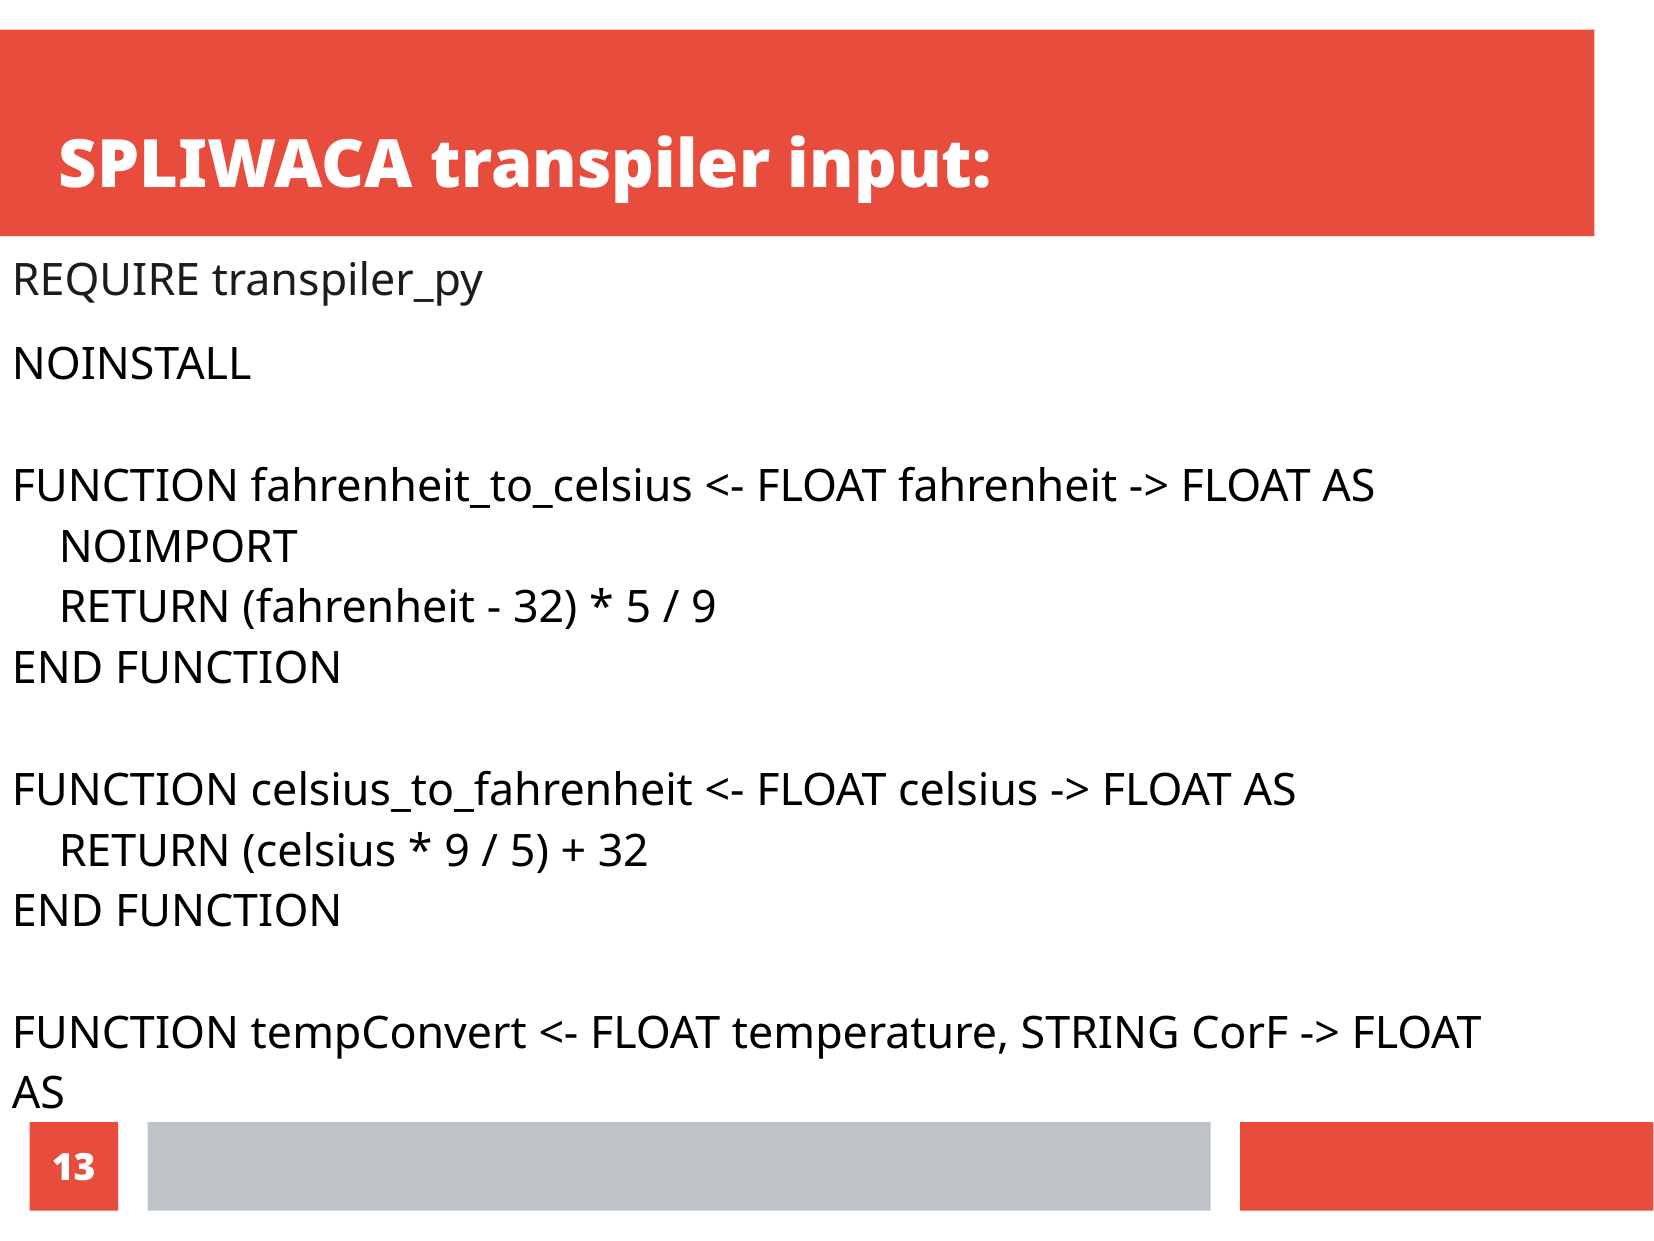

# SPLIWACA transpiler input:
REQUIRE transpiler_py
NOINSTALL
FUNCTION fahrenheit_to_celsius <- FLOAT fahrenheit -> FLOAT AS
 NOIMPORT
 RETURN (fahrenheit - 32) * 5 / 9
END FUNCTION
FUNCTION celsius_to_fahrenheit <- FLOAT celsius -> FLOAT AS
 RETURN (celsius * 9 / 5) + 32
END FUNCTION
FUNCTION tempConvert <- FLOAT temperature, STRING CorF -> FLOAT AS
13